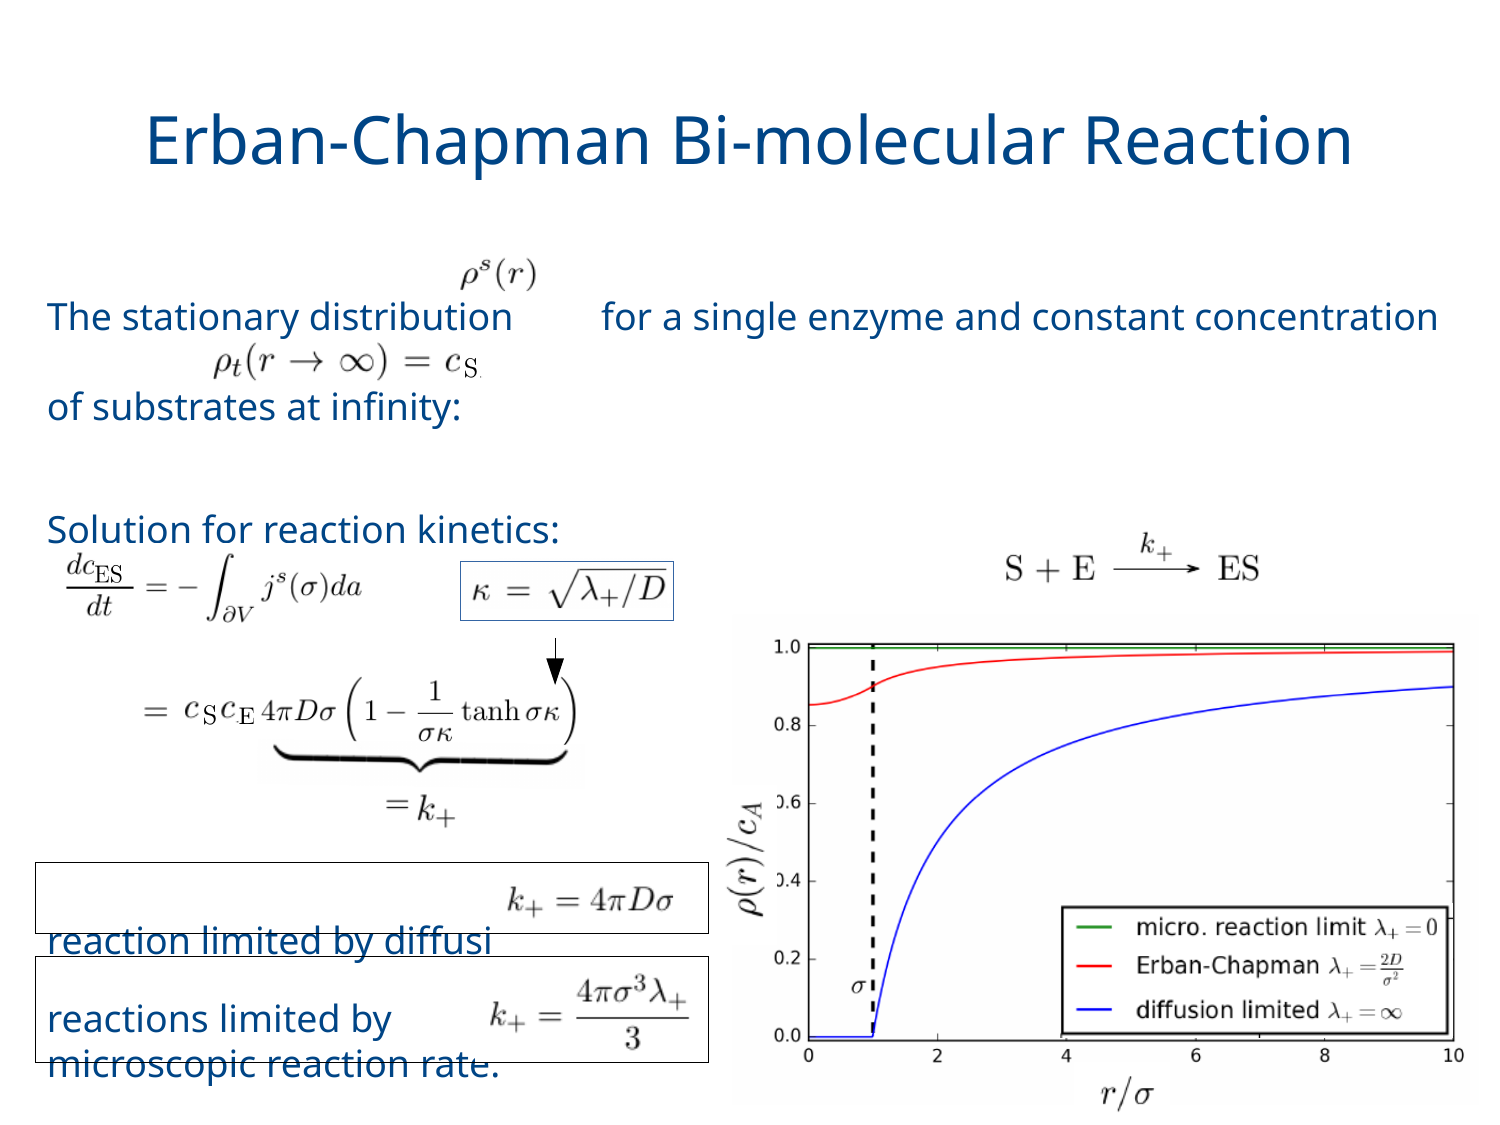

# Erban-Chapman Bi-molecular Reaction
The stationary distribution for a single enzyme and constant concentration of substrates at infinity:
Solution for reaction kinetics:
reaction limited by diffusion:
reactions limited by
microscopic reaction rate: